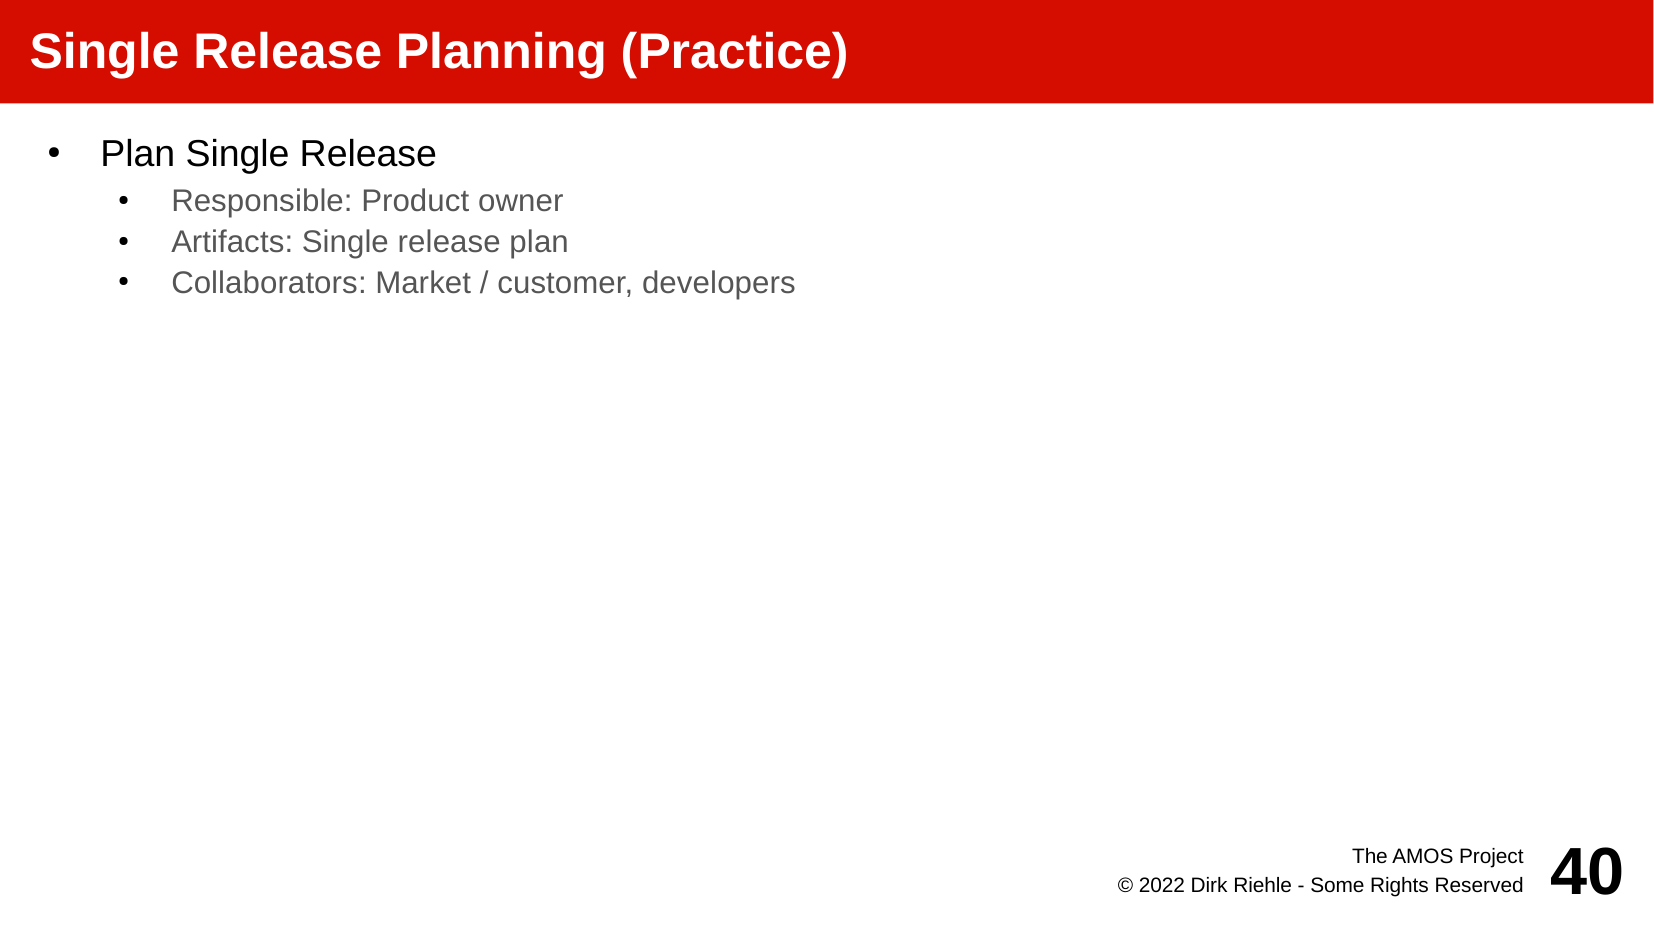

# Single Release Planning (Practice)
Plan Single Release
Responsible: Product owner
Artifacts: Single release plan
Collaborators: Market / customer, developers
The AMOS Project
40
© 2022 Dirk Riehle - Some Rights Reserved